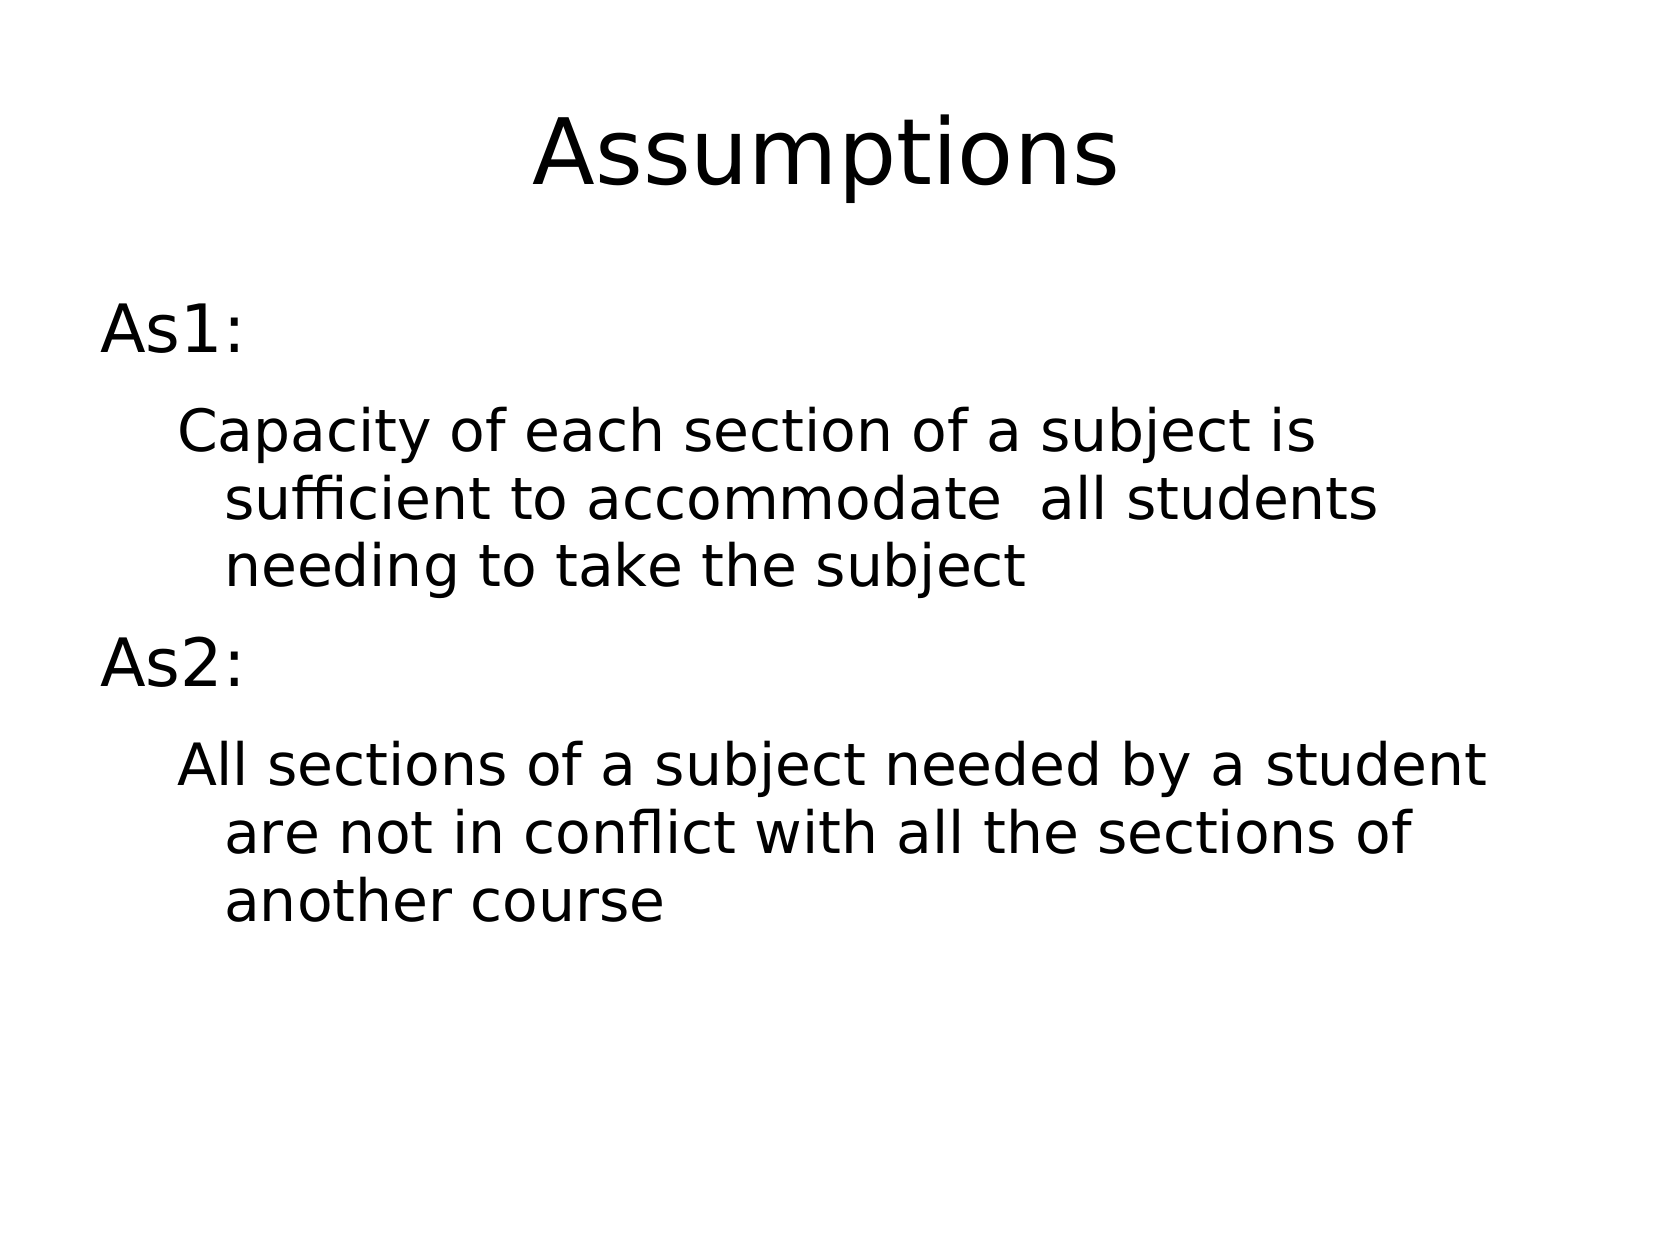

# Assumptions
As1:
Capacity of each section of a subject is sufficient to accommodate all students needing to take the subject
As2:
All sections of a subject needed by a student are not in conflict with all the sections of another course